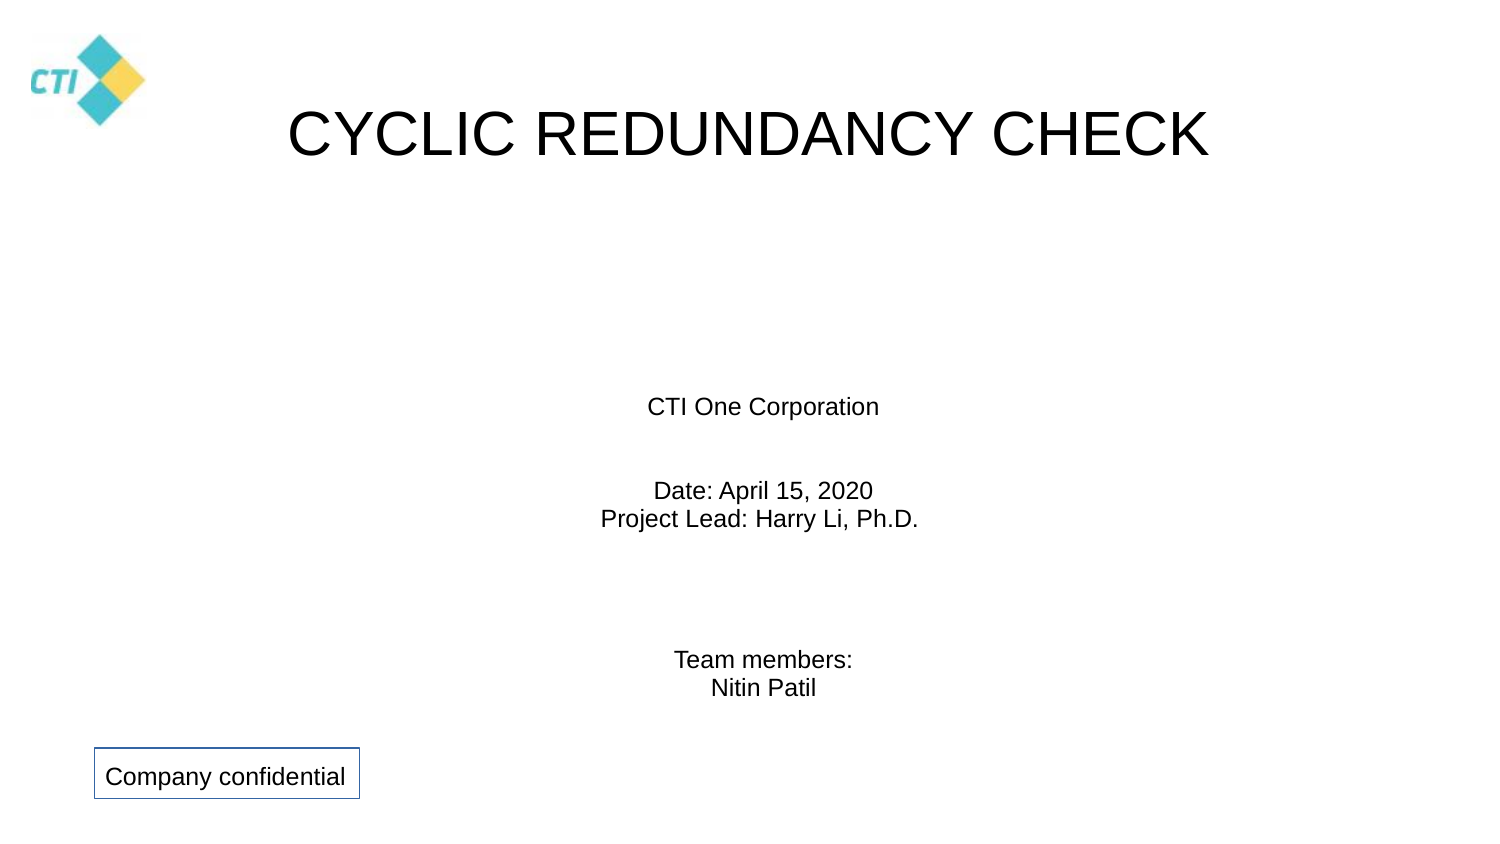

CYCLIC REDUNDANCY CHECK
CTI One Corporation
Date: April 15, 2020
Project Lead: Harry Li, Ph.D.
Team members:
Nitin Patil
Company confidential